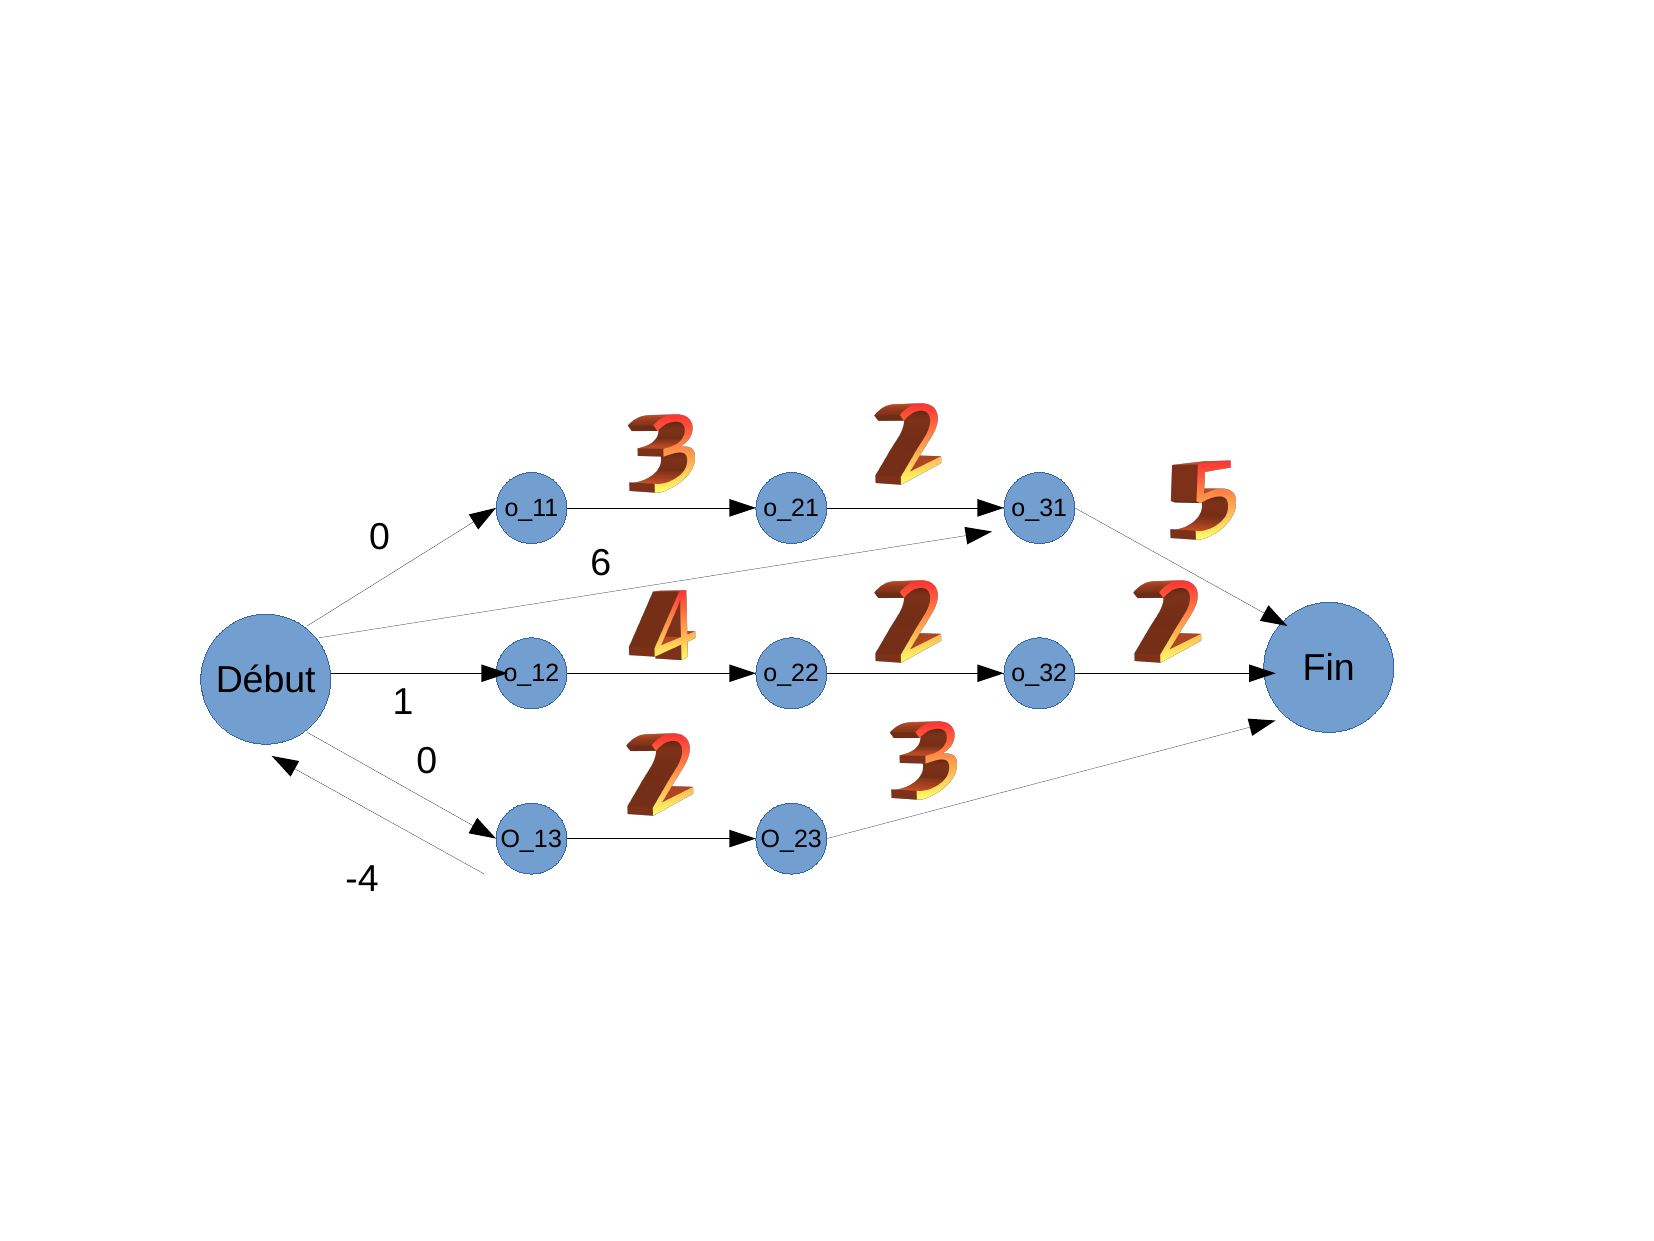

2
3
5
o_11
o_21
o_31
0
6
2
2
4
Fin
Début
o_12
o_22
o_32
1
3
0
2
O_13
O_23
-4